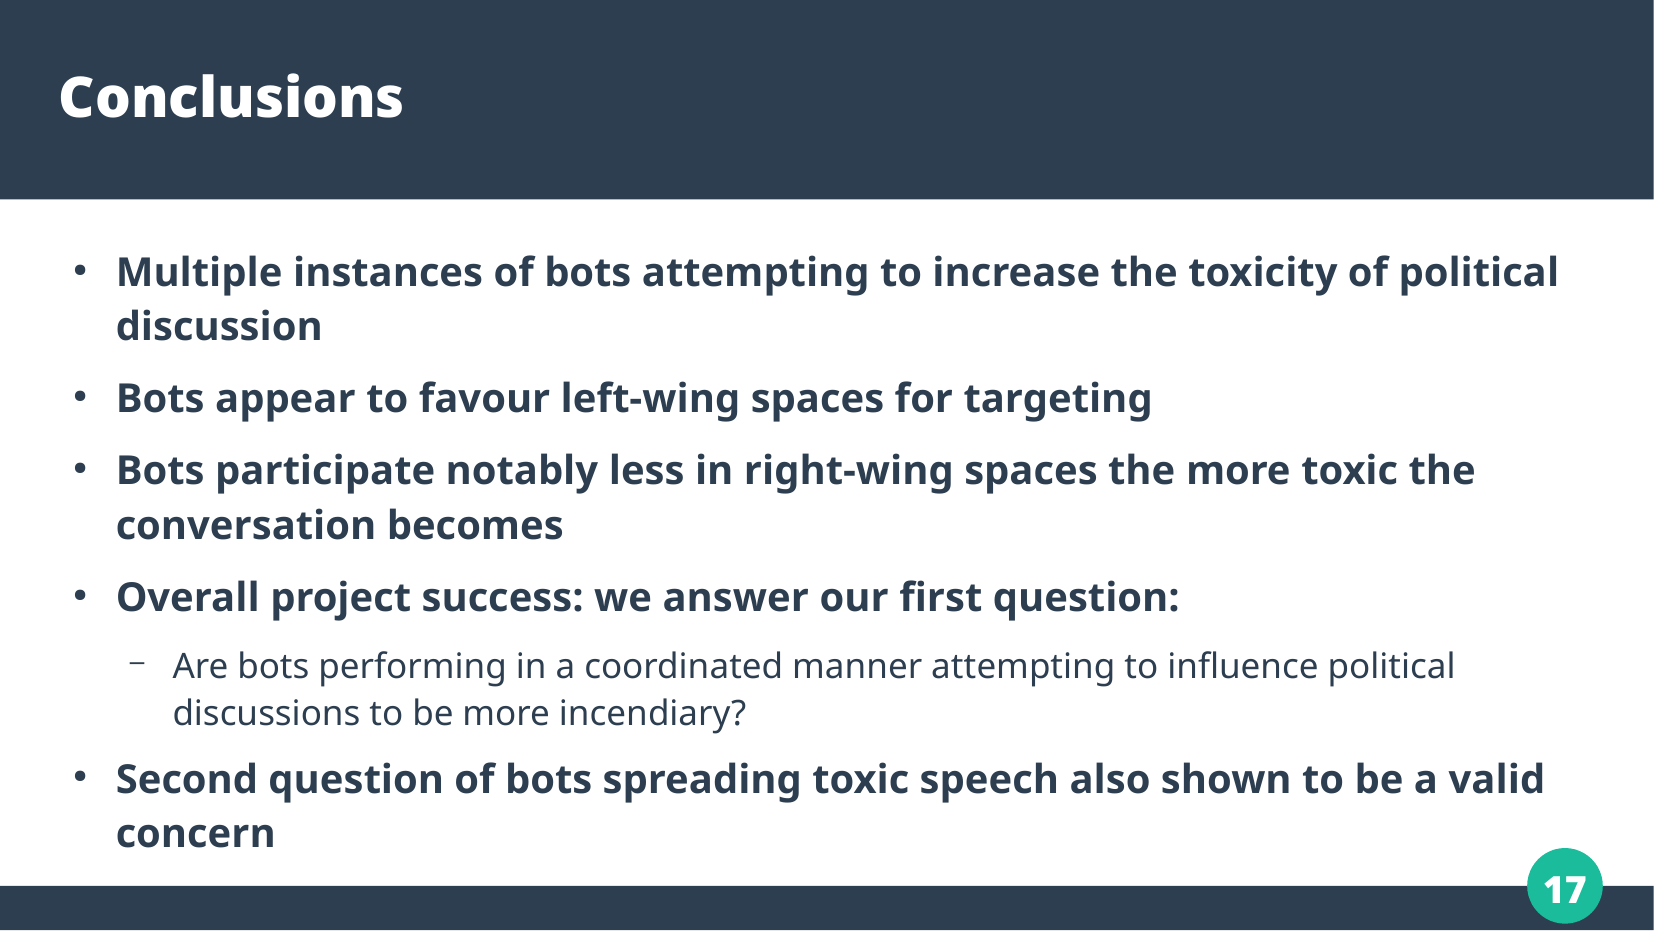

# Conclusions
Multiple instances of bots attempting to increase the toxicity of political discussion
Bots appear to favour left-wing spaces for targeting
Bots participate notably less in right-wing spaces the more toxic the conversation becomes
Overall project success: we answer our first question:
Are bots performing in a coordinated manner attempting to influence political discussions to be more incendiary?
Second question of bots spreading toxic speech also shown to be a valid concern